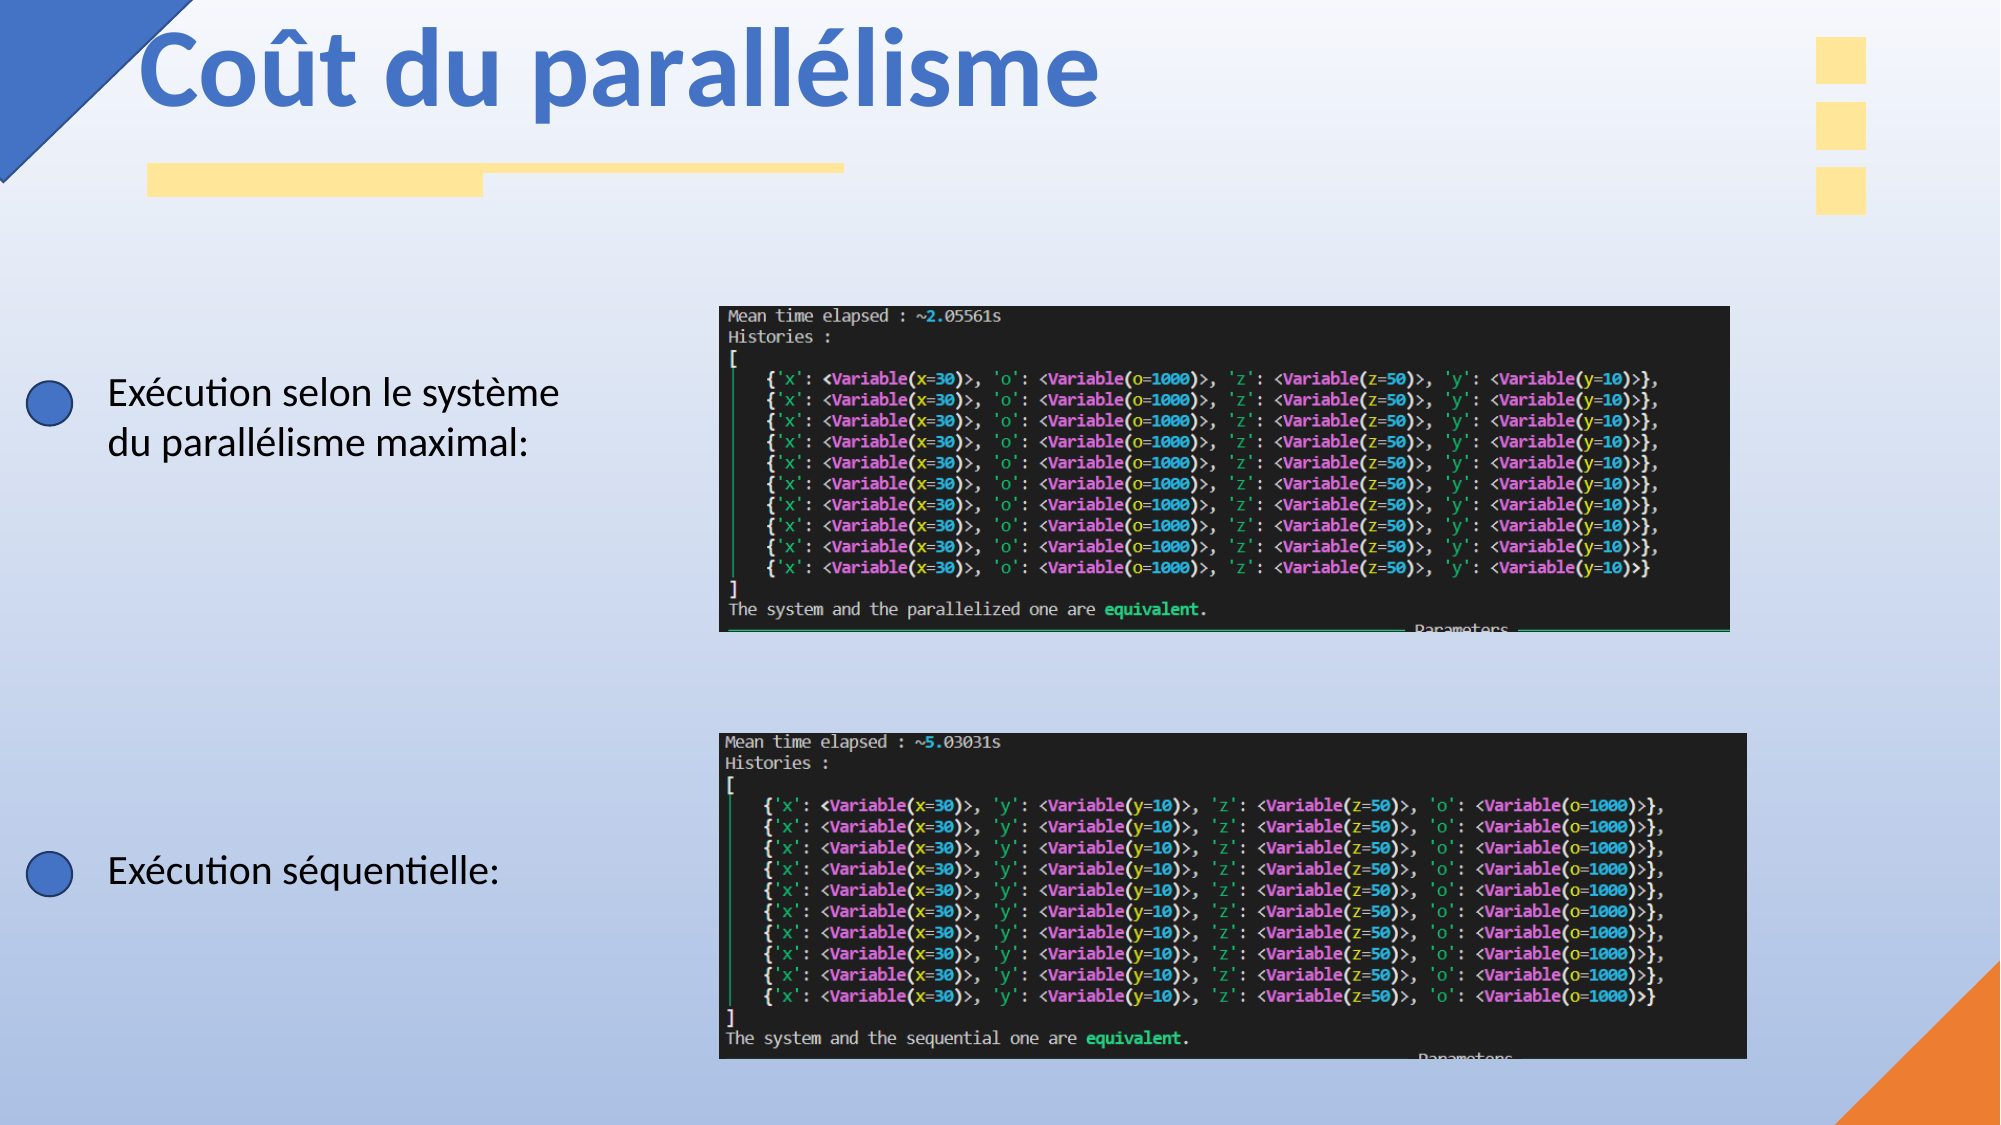

Coût du parallélisme
Exécution selon le système du parallélisme maximal:
Exécution séquentielle: